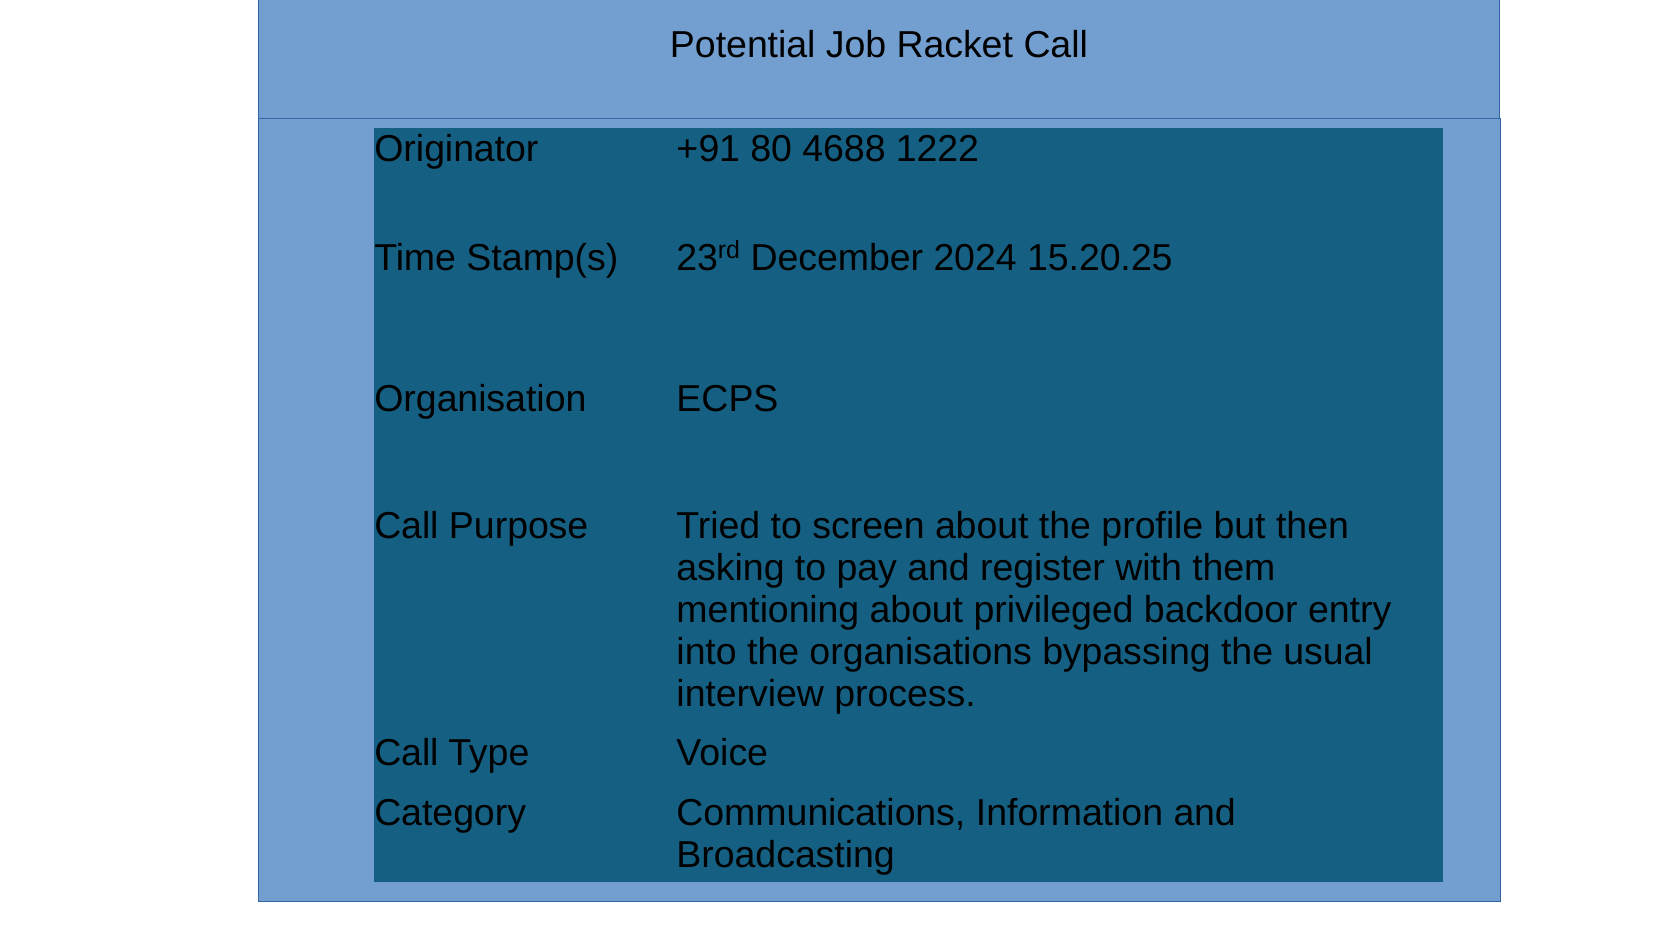

Potential Job Racket Call
| Originator | +91 80 4688 1222 |
| --- | --- |
| Time Stamp(s) | 23rd December 2024 15.20.25 |
| Organisation | ECPS |
| Call Purpose | Tried to screen about the profile but then asking to pay and register with them mentioning about privileged backdoor entry into the organisations bypassing the usual interview process. |
| Call Type | Voice |
| Category | Communications, Information and Broadcasting |